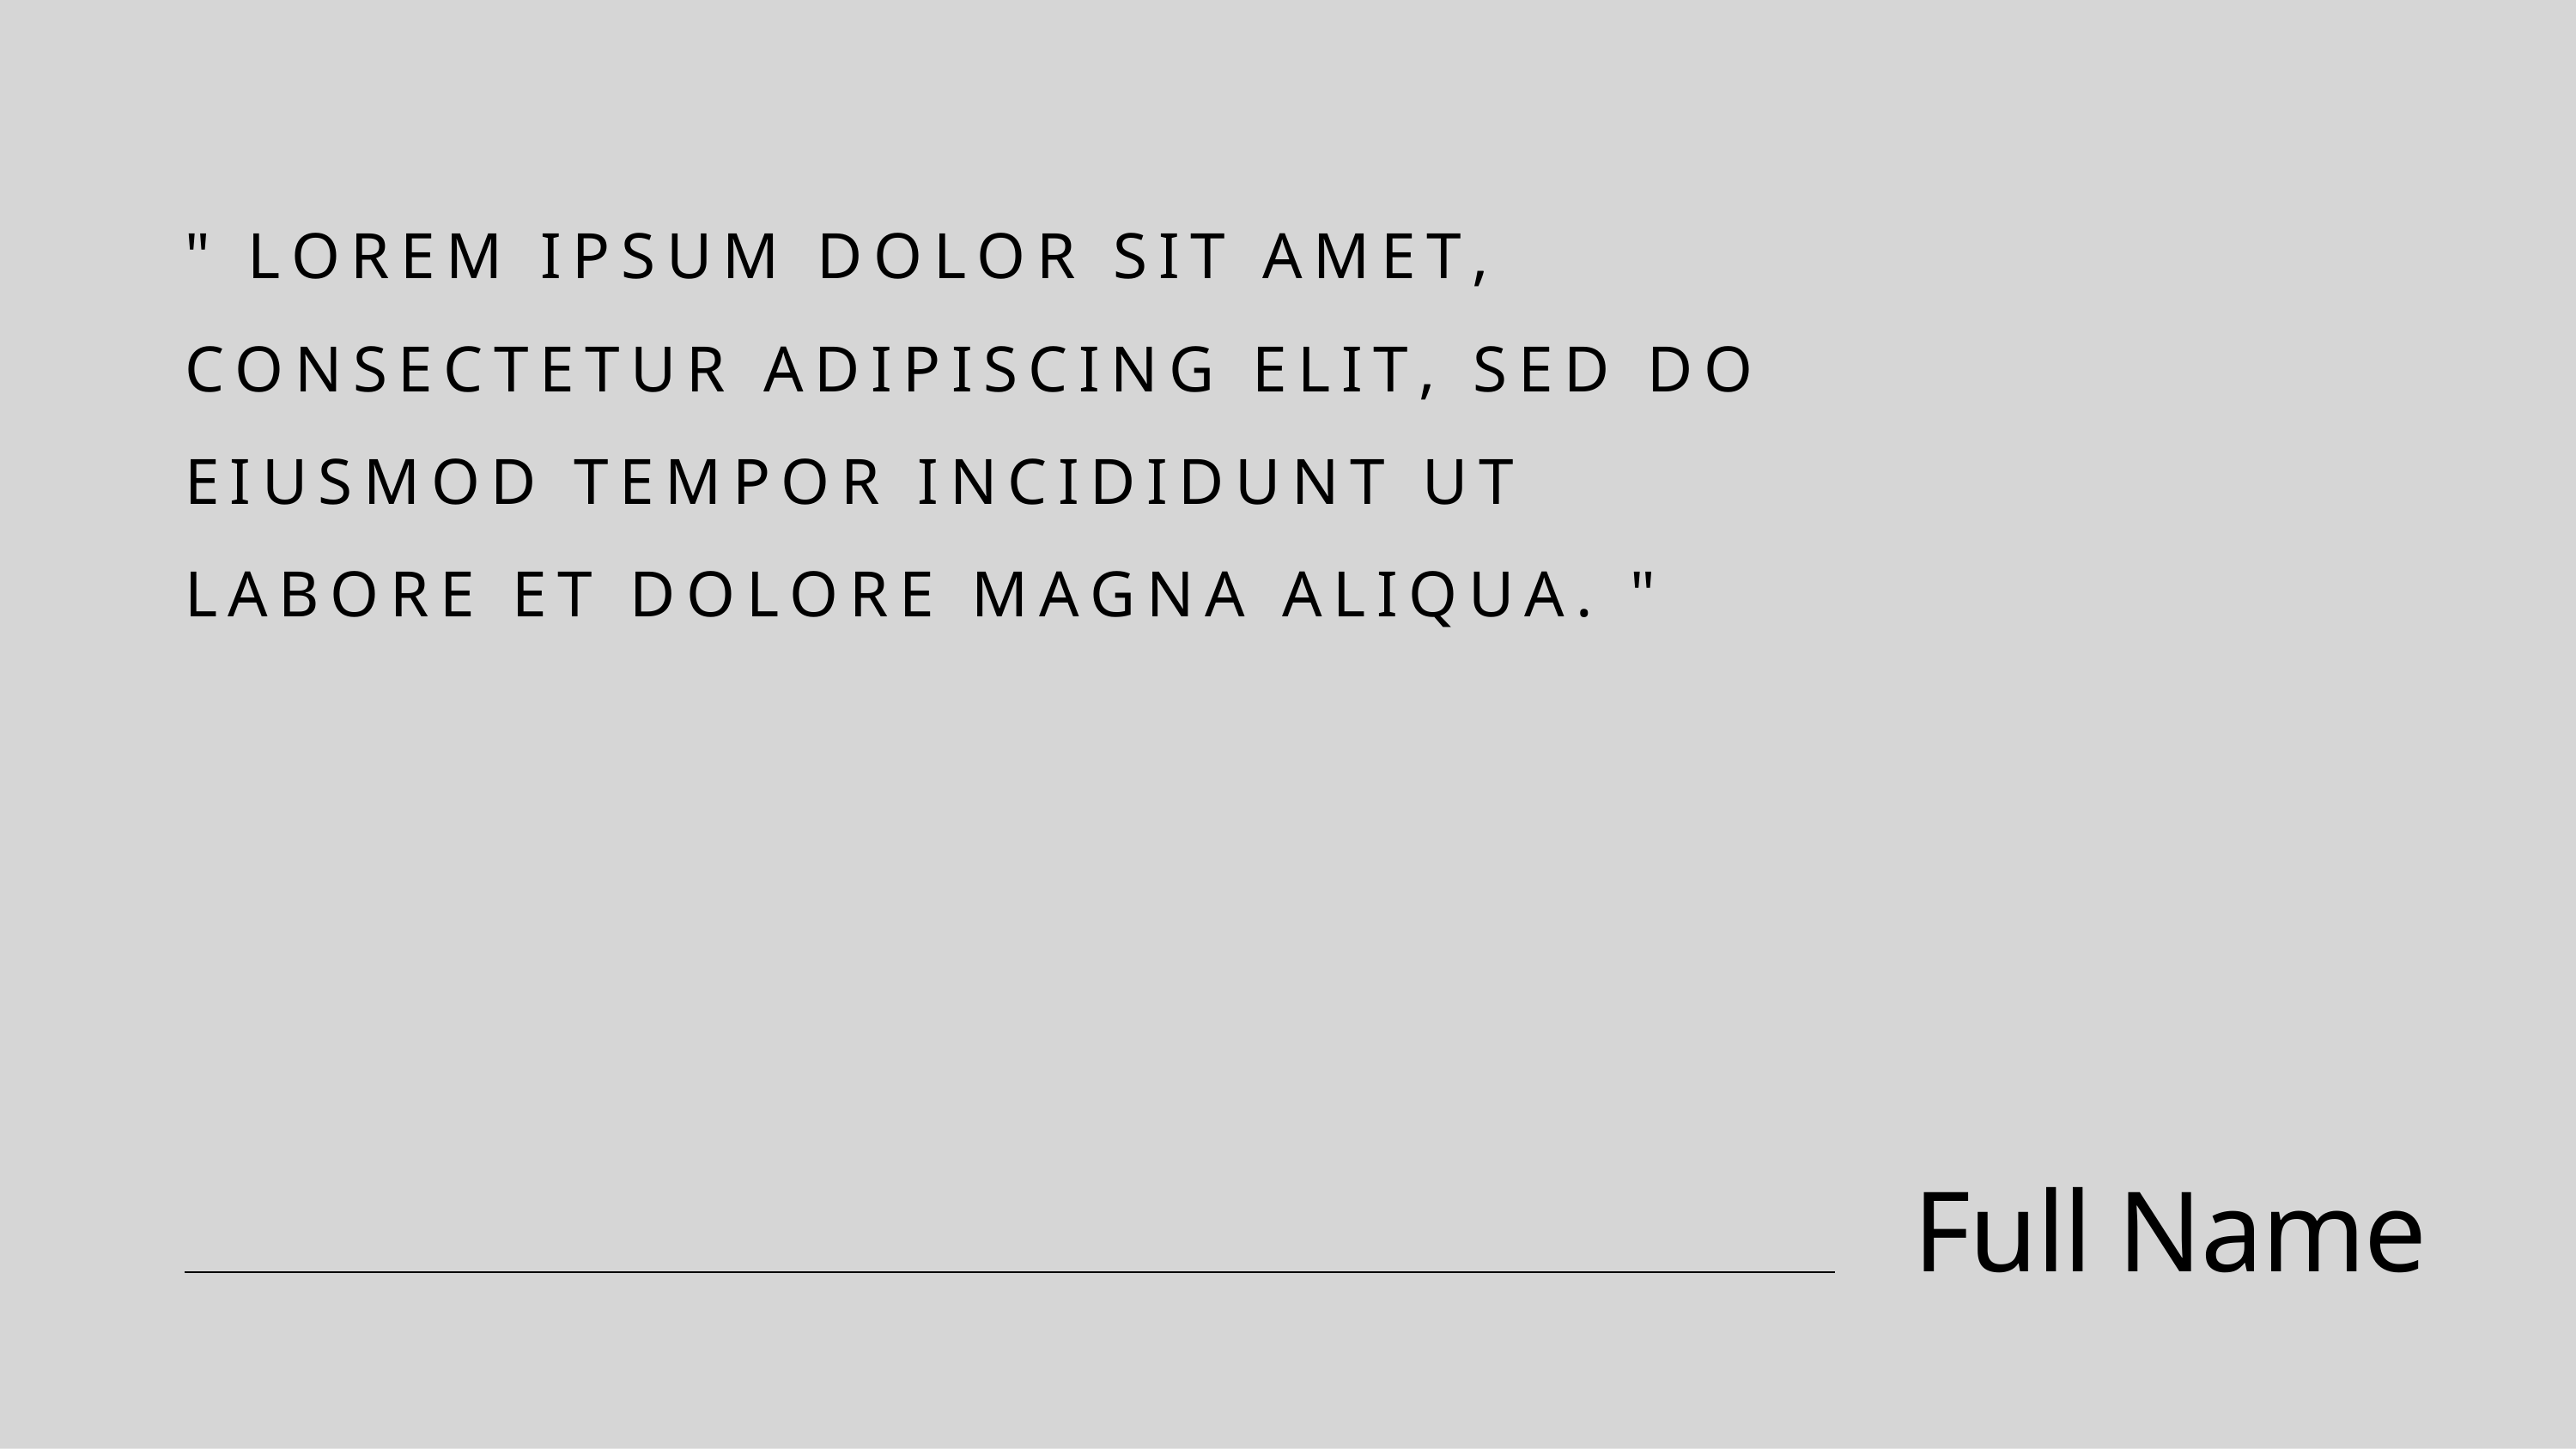

# " LOREM IPSUM DOLOR SIT AMET, CONSECTETUR ADIPISCING ELIT, SED DO EIUSMOD TEMPOR INCIDIDUNT UT LABORE ET DOLORE MAGNA ALIQUA. "
Full Name